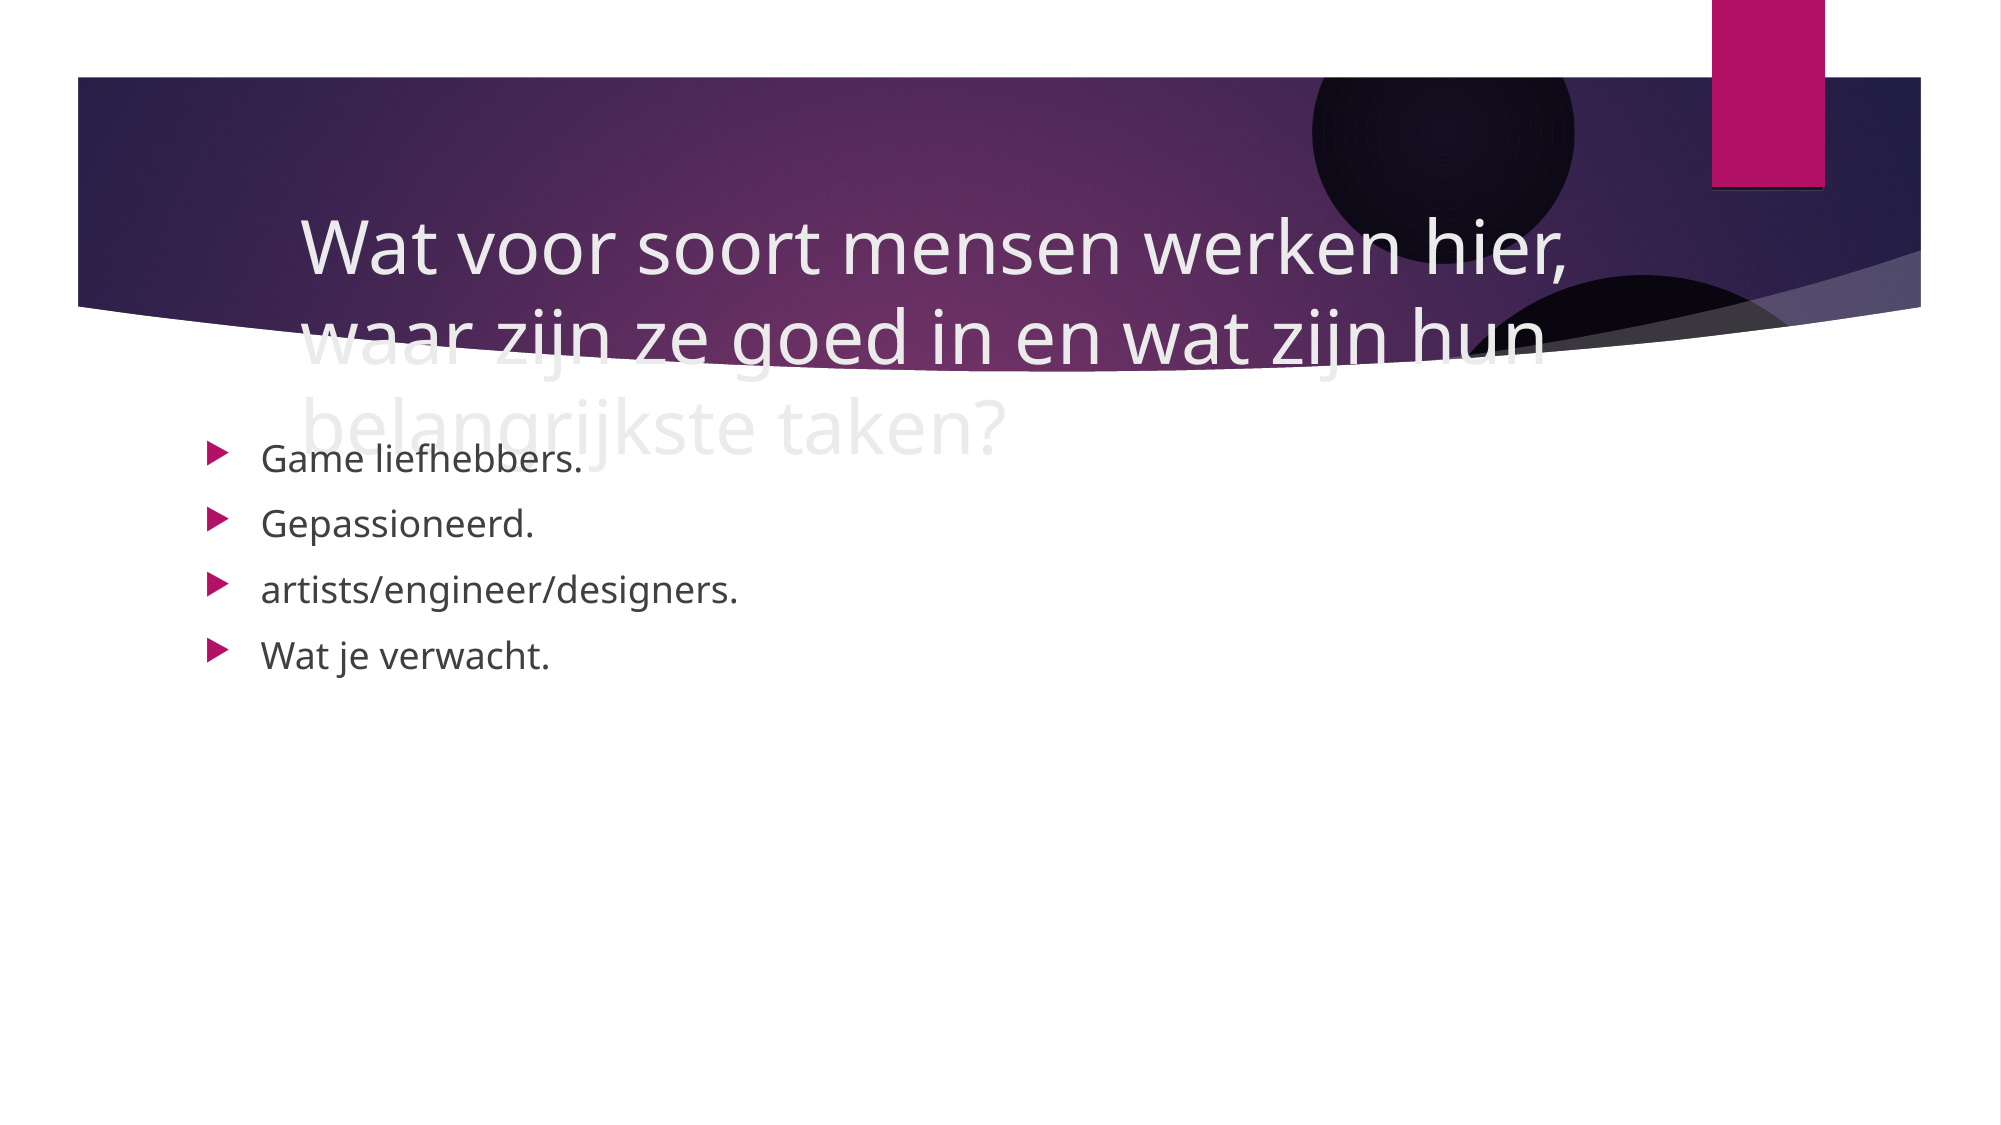

# Wat voor soort mensen werken hier, waar zijn ze goed in en wat zijn hun belangrijkste taken?
Game liefhebbers.
Gepassioneerd.
artists/engineer/designers.
Wat je verwacht.